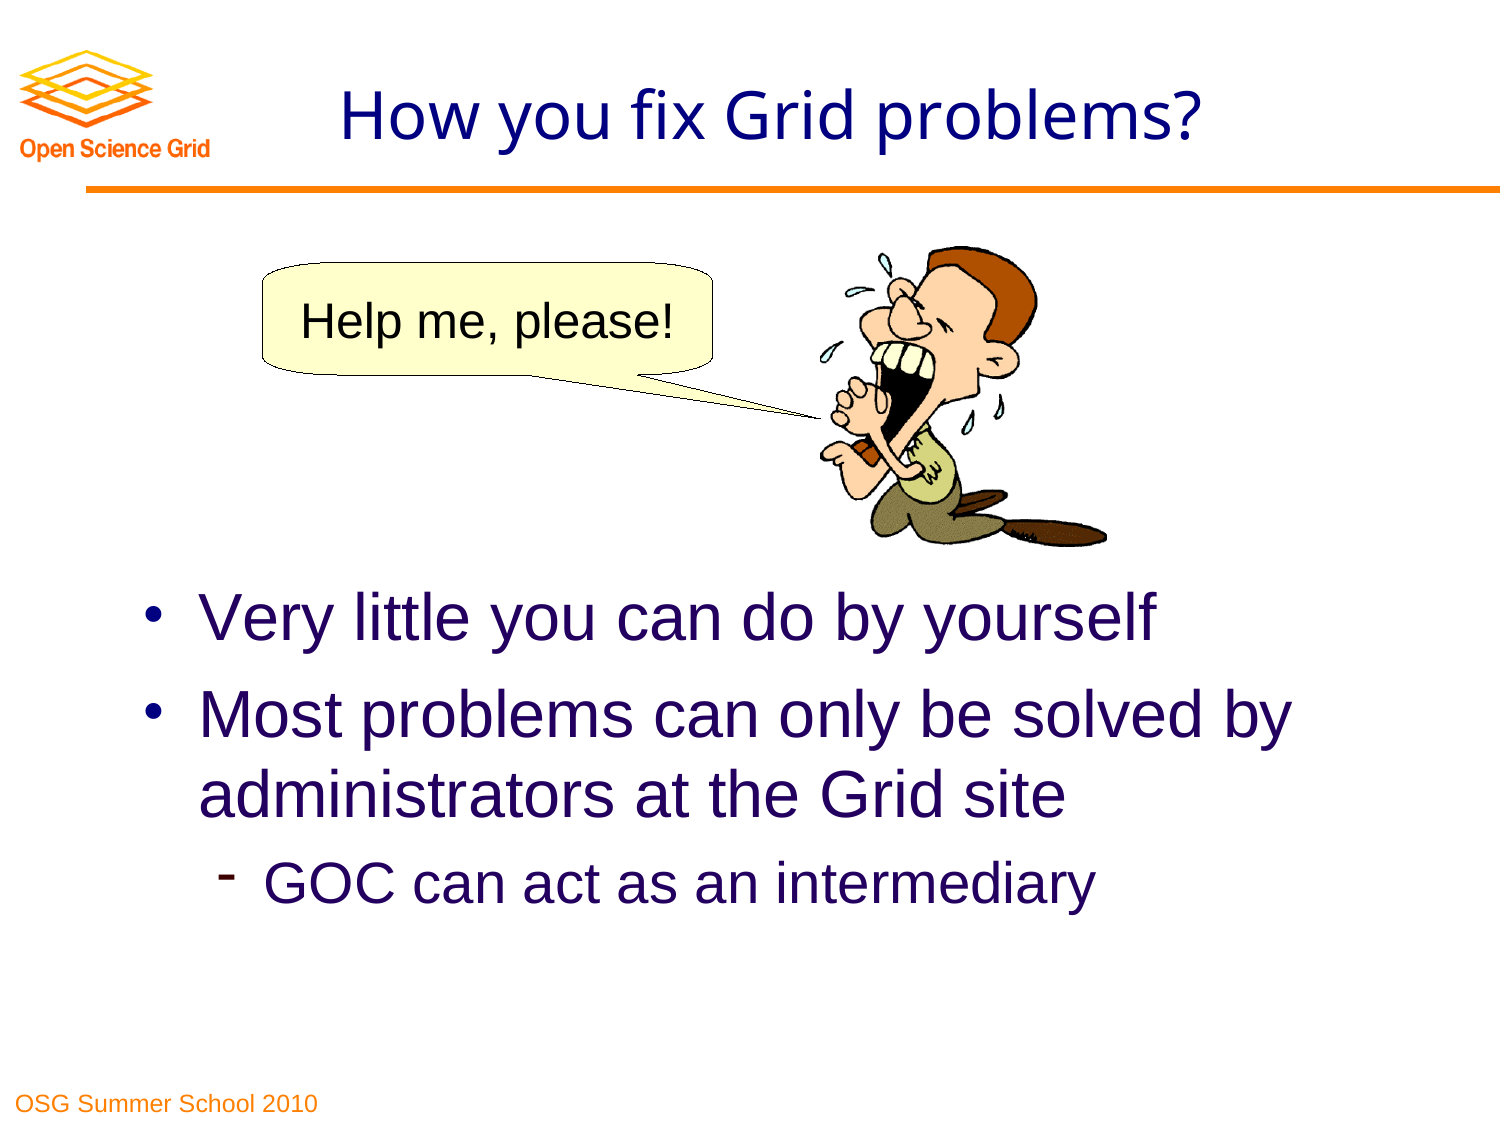

# How you fix Grid problems?
Help me, please!
Very little you can do by yourself
Most problems can only be solved by administrators at the Grid site
GOC can act as an intermediary